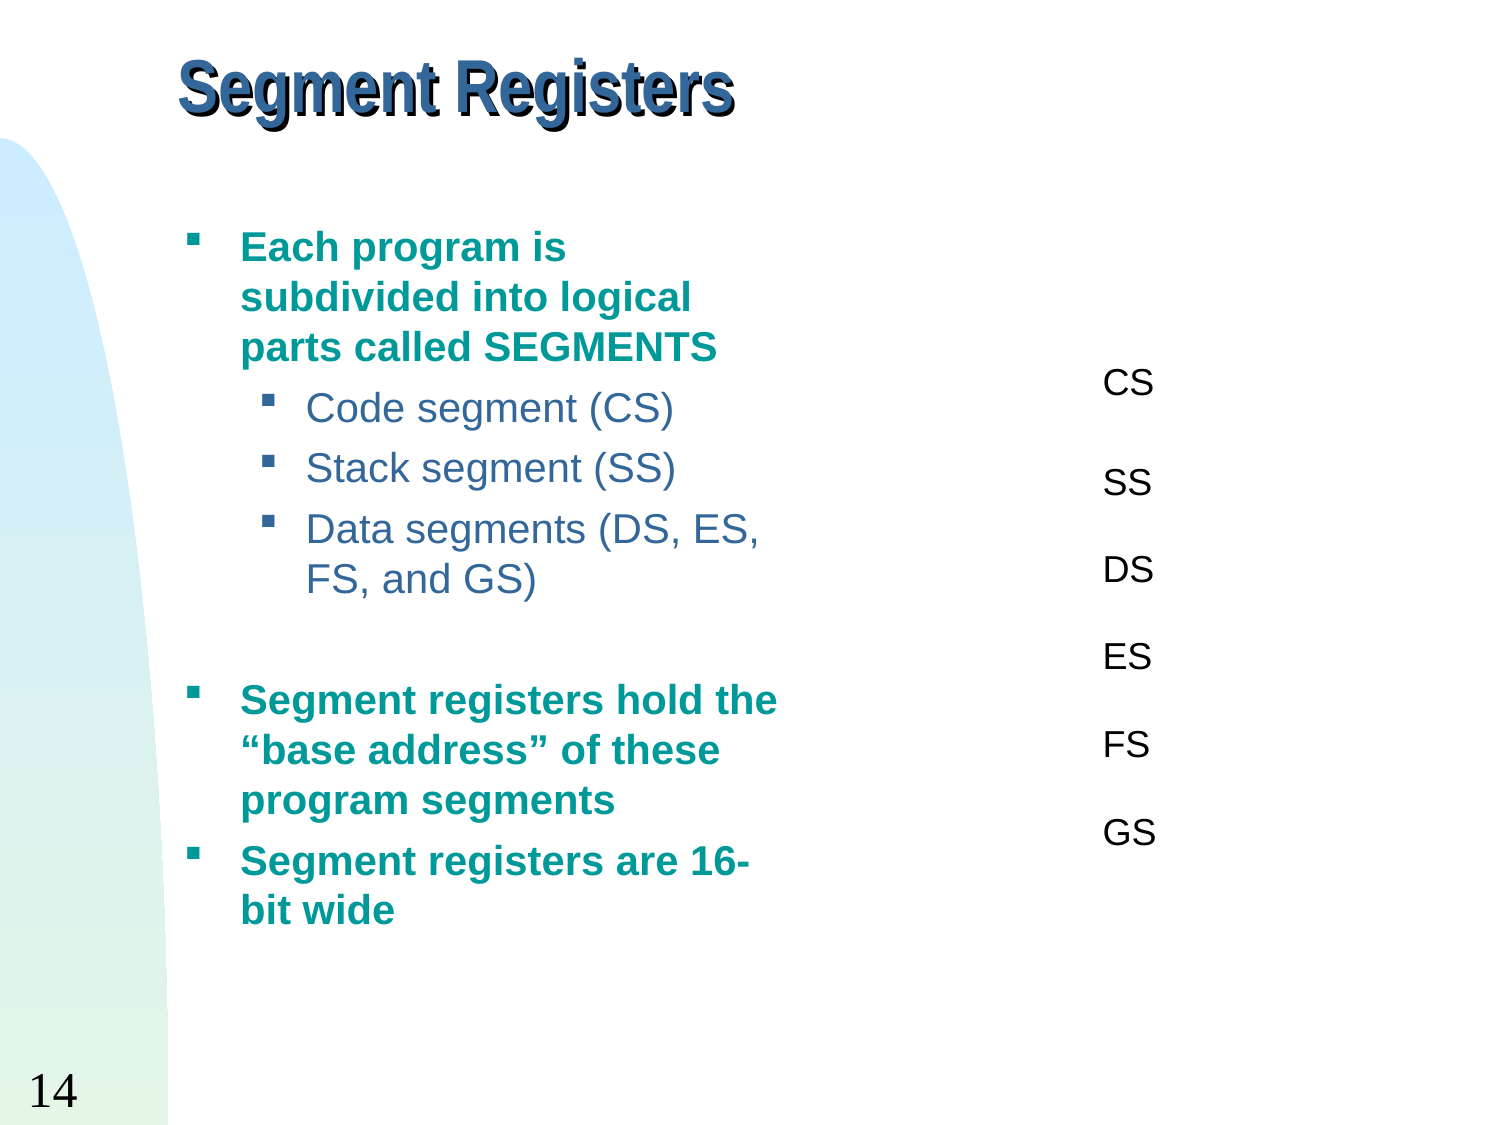

# Segment Registers
Each program is subdivided into logical parts called SEGMENTS
Code segment (CS)
Stack segment (SS)
Data segments (DS, ES, FS, and GS)
Segment registers hold the “base address” of these program segments
Segment registers are 16-bit wide
CS
SS
DS
ES
FS
GS
14